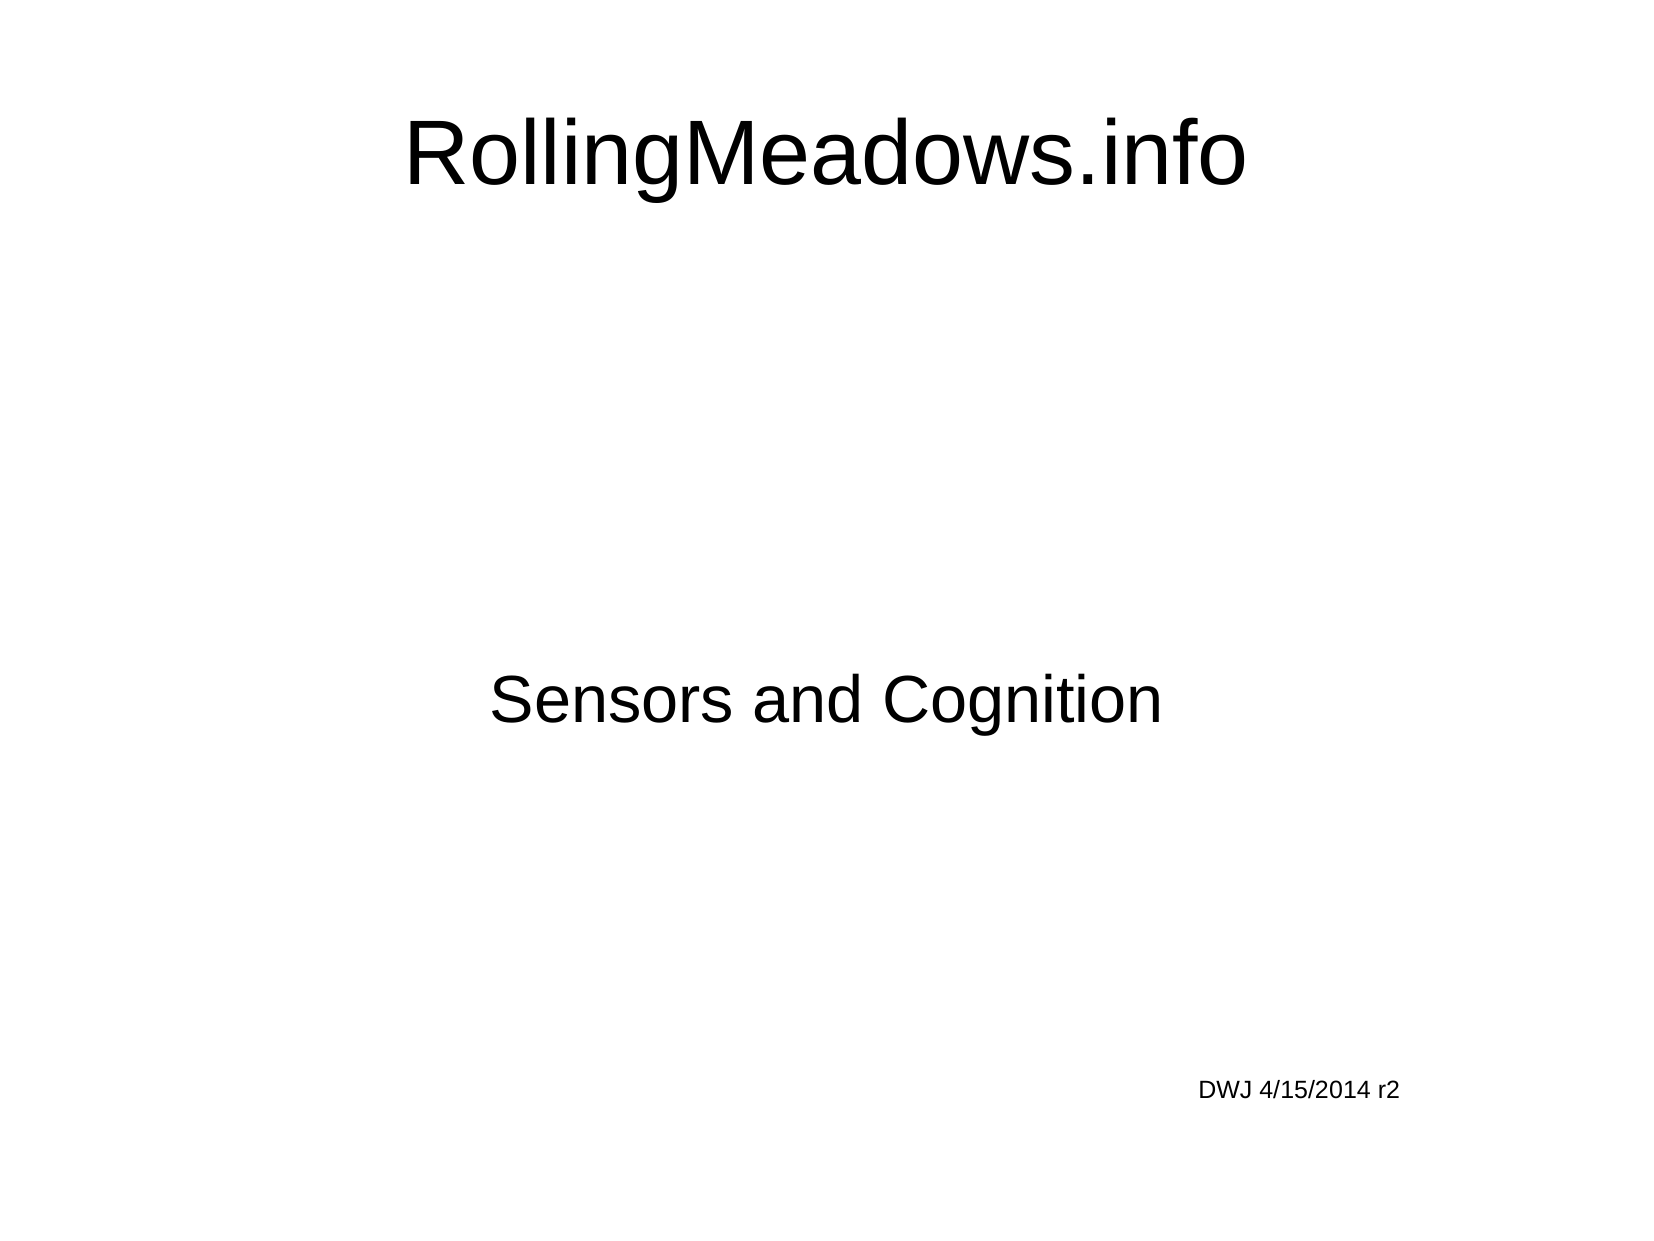

# RollingMeadows.info
Sensors and Cognition
DWJ 4/15/2014 r2